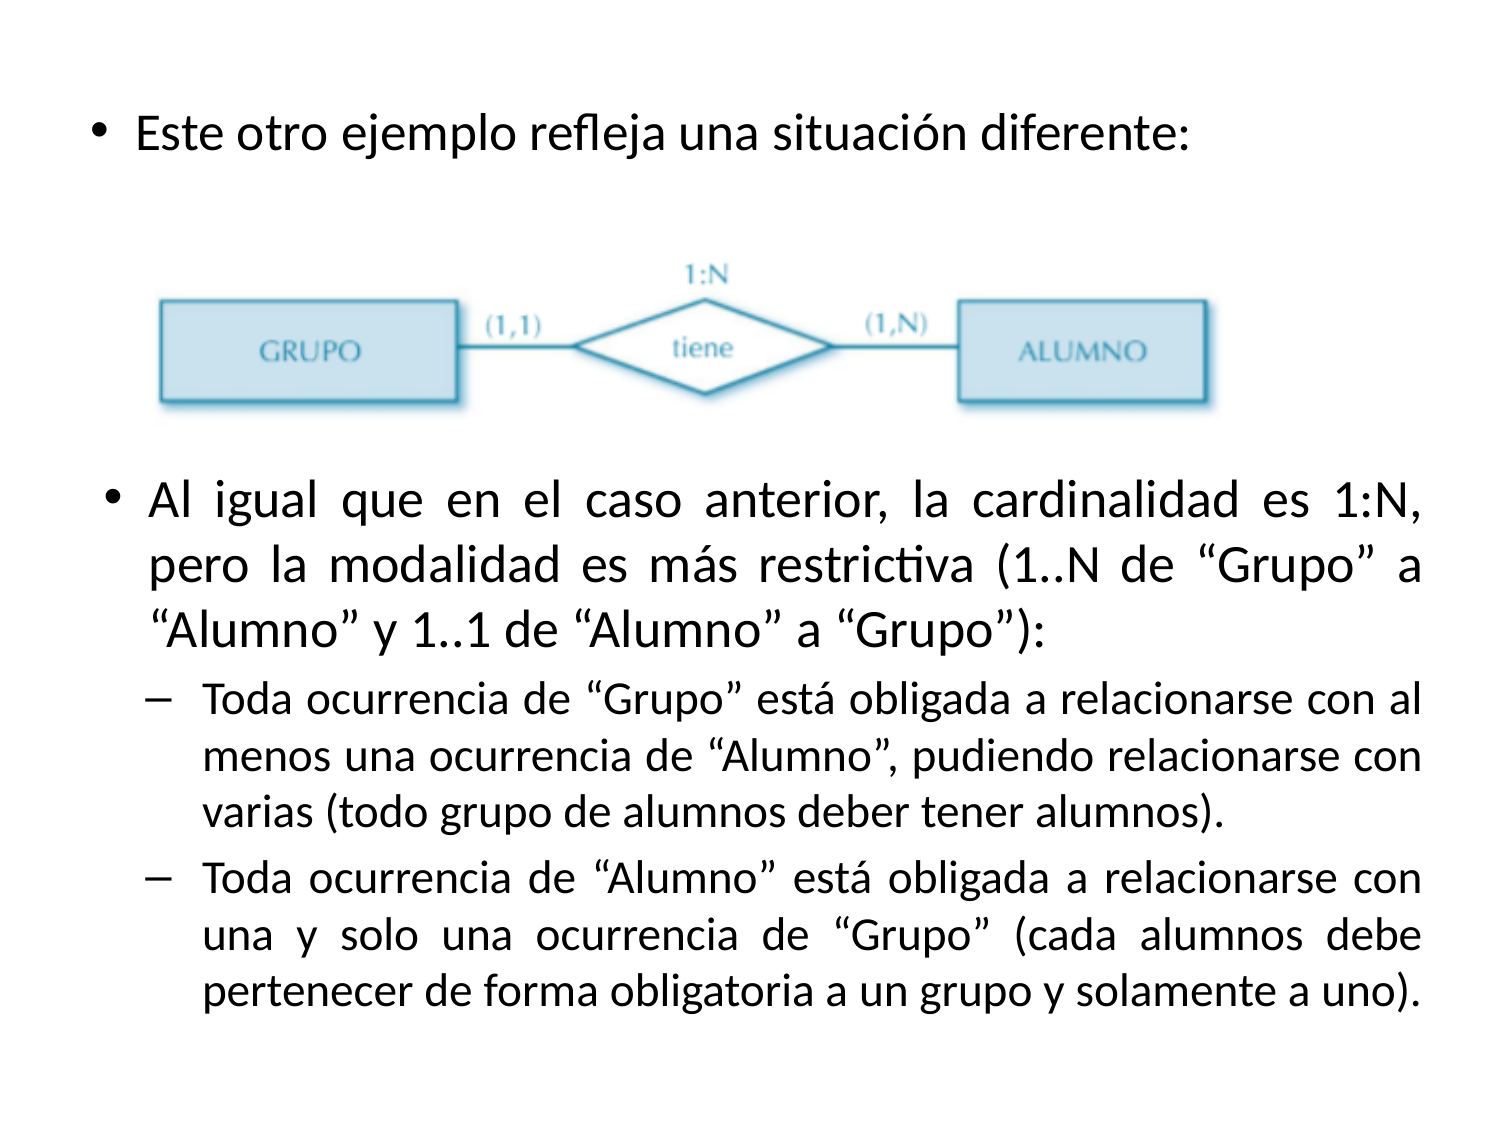

# Este otro ejemplo refleja una situación diferente:
Al igual que en el caso anterior, la cardinalidad es 1:N, pero la modalidad es más restrictiva (1..N de “Grupo” a “Alumno” y 1..1 de “Alumno” a “Grupo”):
Toda ocurrencia de “Grupo” está obligada a relacionarse con al menos una ocurrencia de “Alumno”, pudiendo relacionarse con varias (todo grupo de alumnos deber tener alumnos).
Toda ocurrencia de “Alumno” está obligada a relacionarse con una y solo una ocurrencia de “Grupo” (cada alumnos debe pertenecer de forma obligatoria a un grupo y solamente a uno).